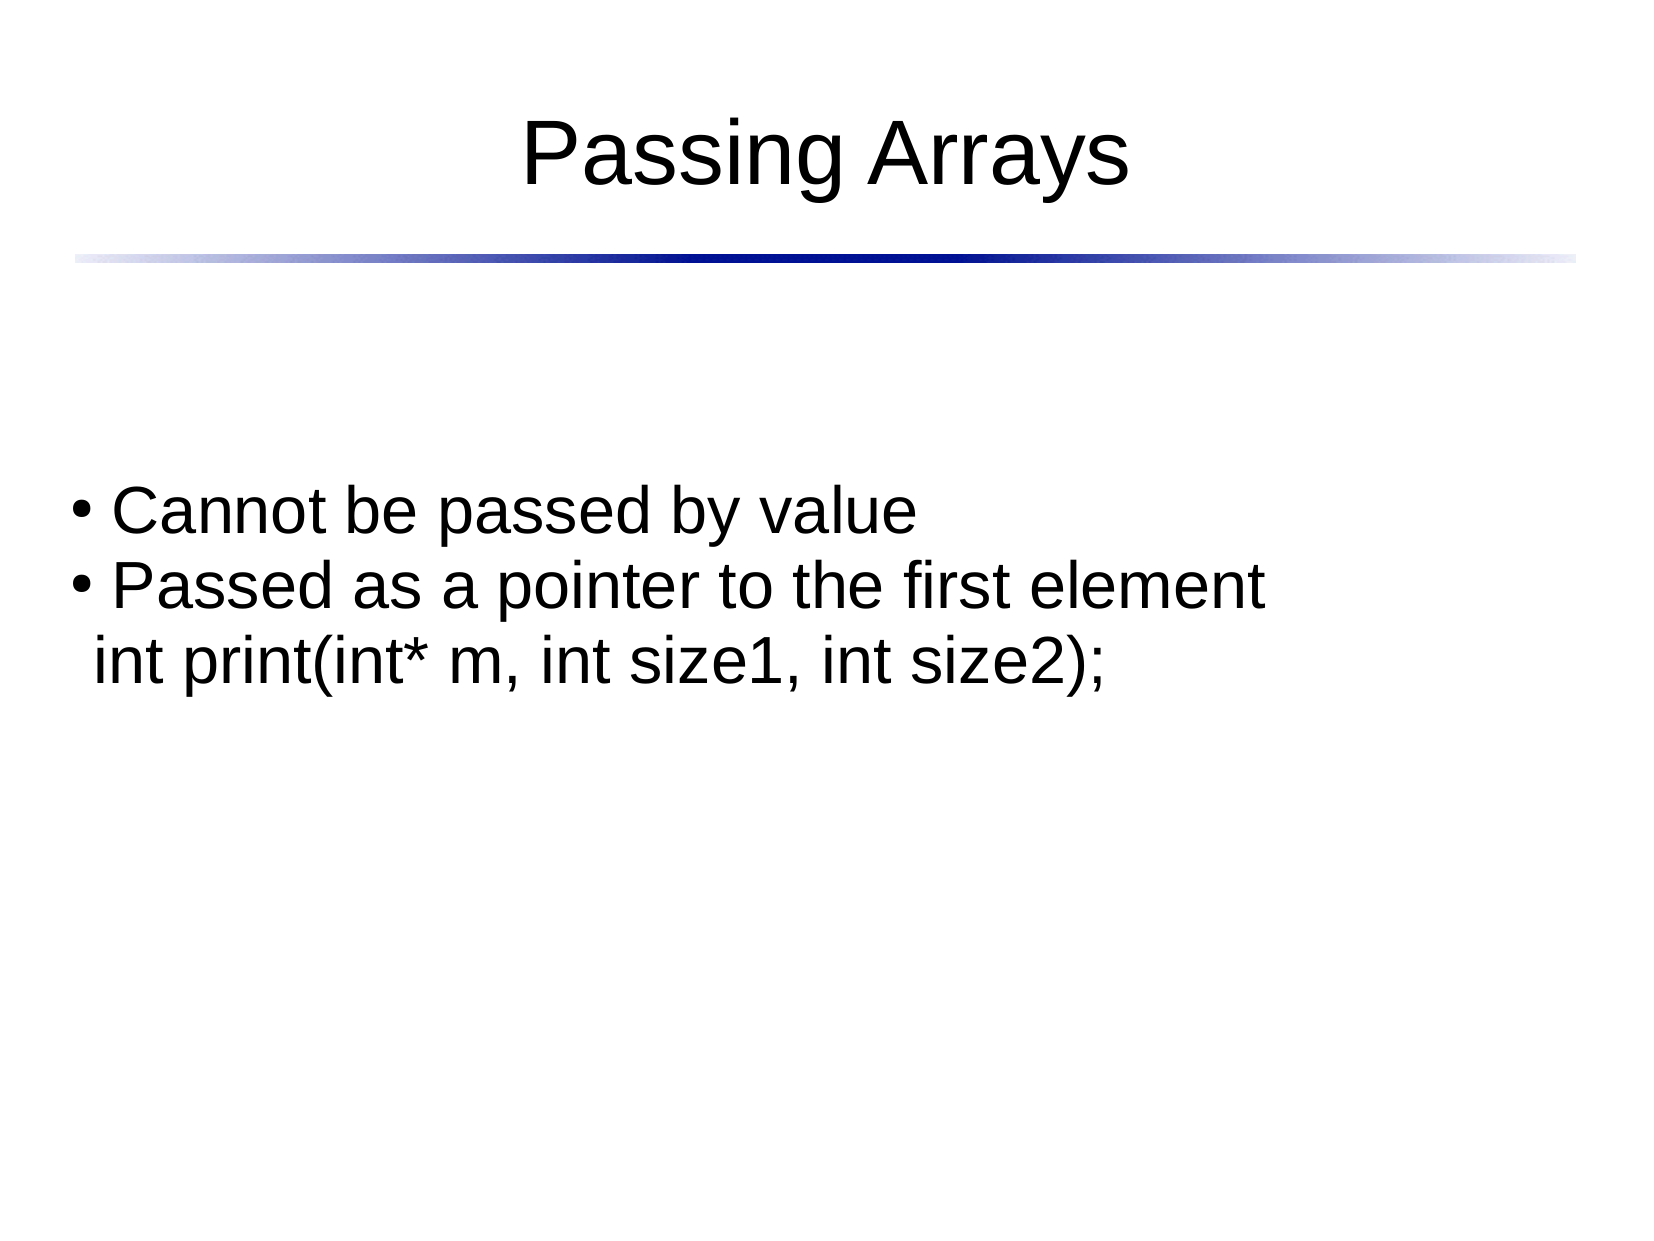

# Passing Arrays
 Cannot be passed by value
 Passed as a pointer to the first element
int print(int* m, int size1, int size2);